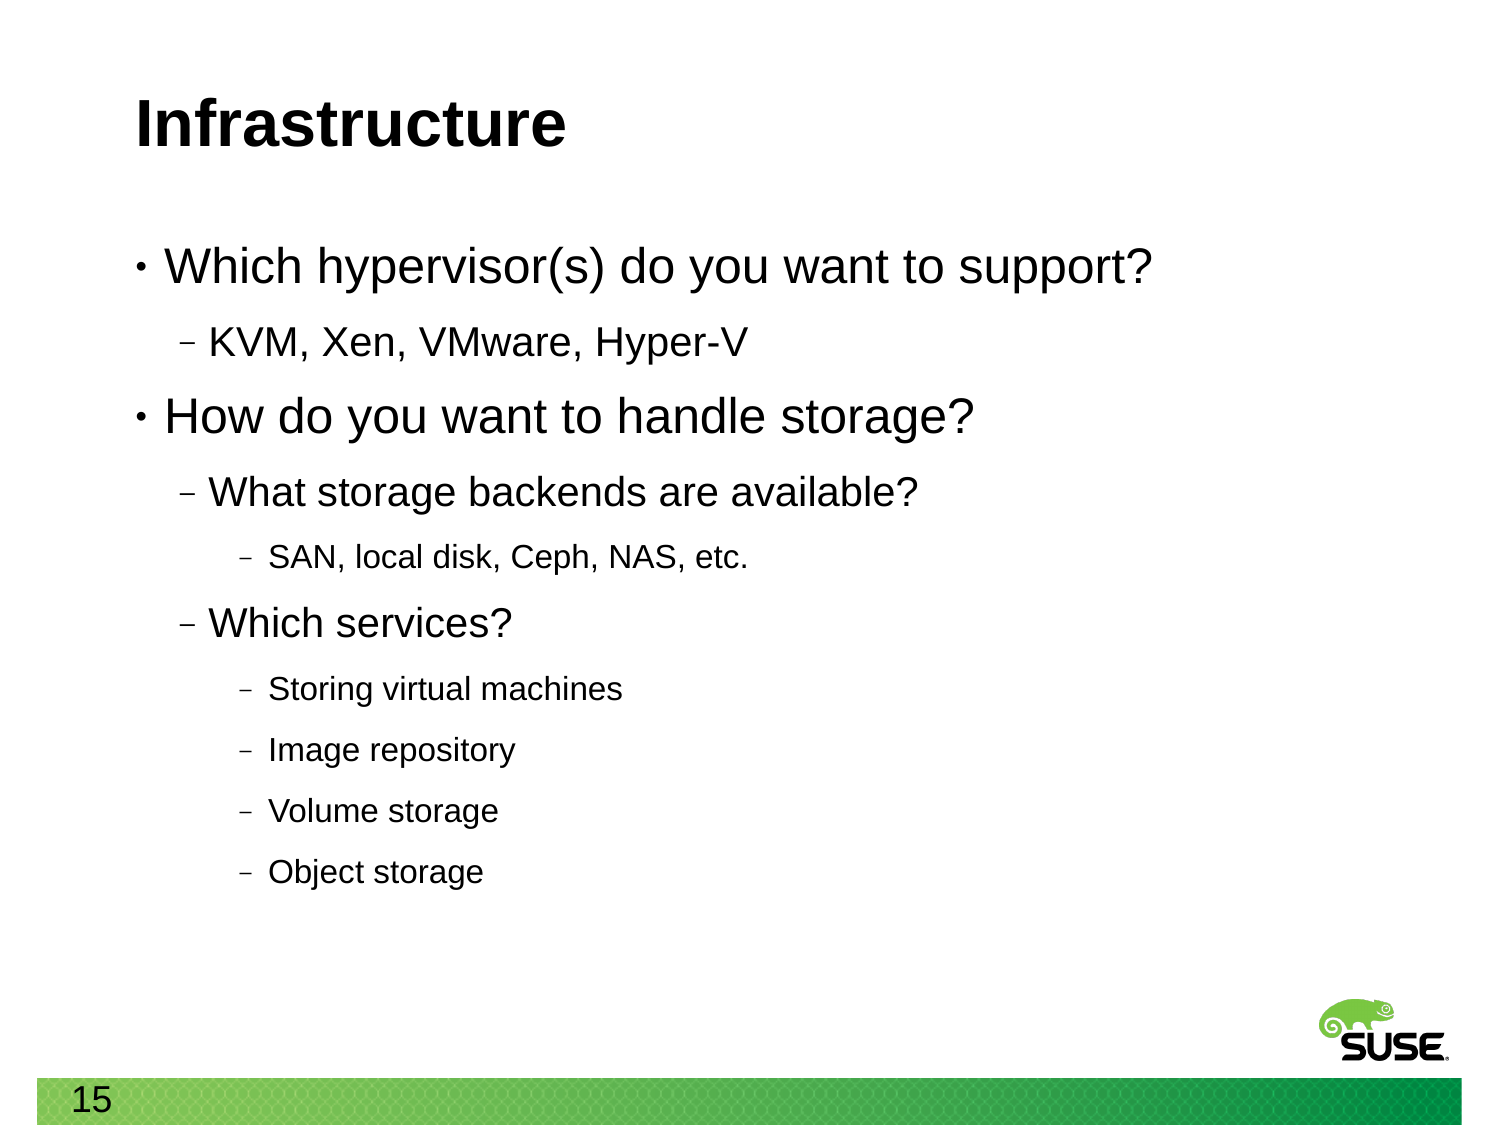

# Infrastructure
Which hypervisor(s) do you want to support?
KVM, Xen, VMware, Hyper-V
How do you want to handle storage?
What storage backends are available?
SAN, local disk, Ceph, NAS, etc.
Which services?
Storing virtual machines
Image repository
Volume storage
Object storage